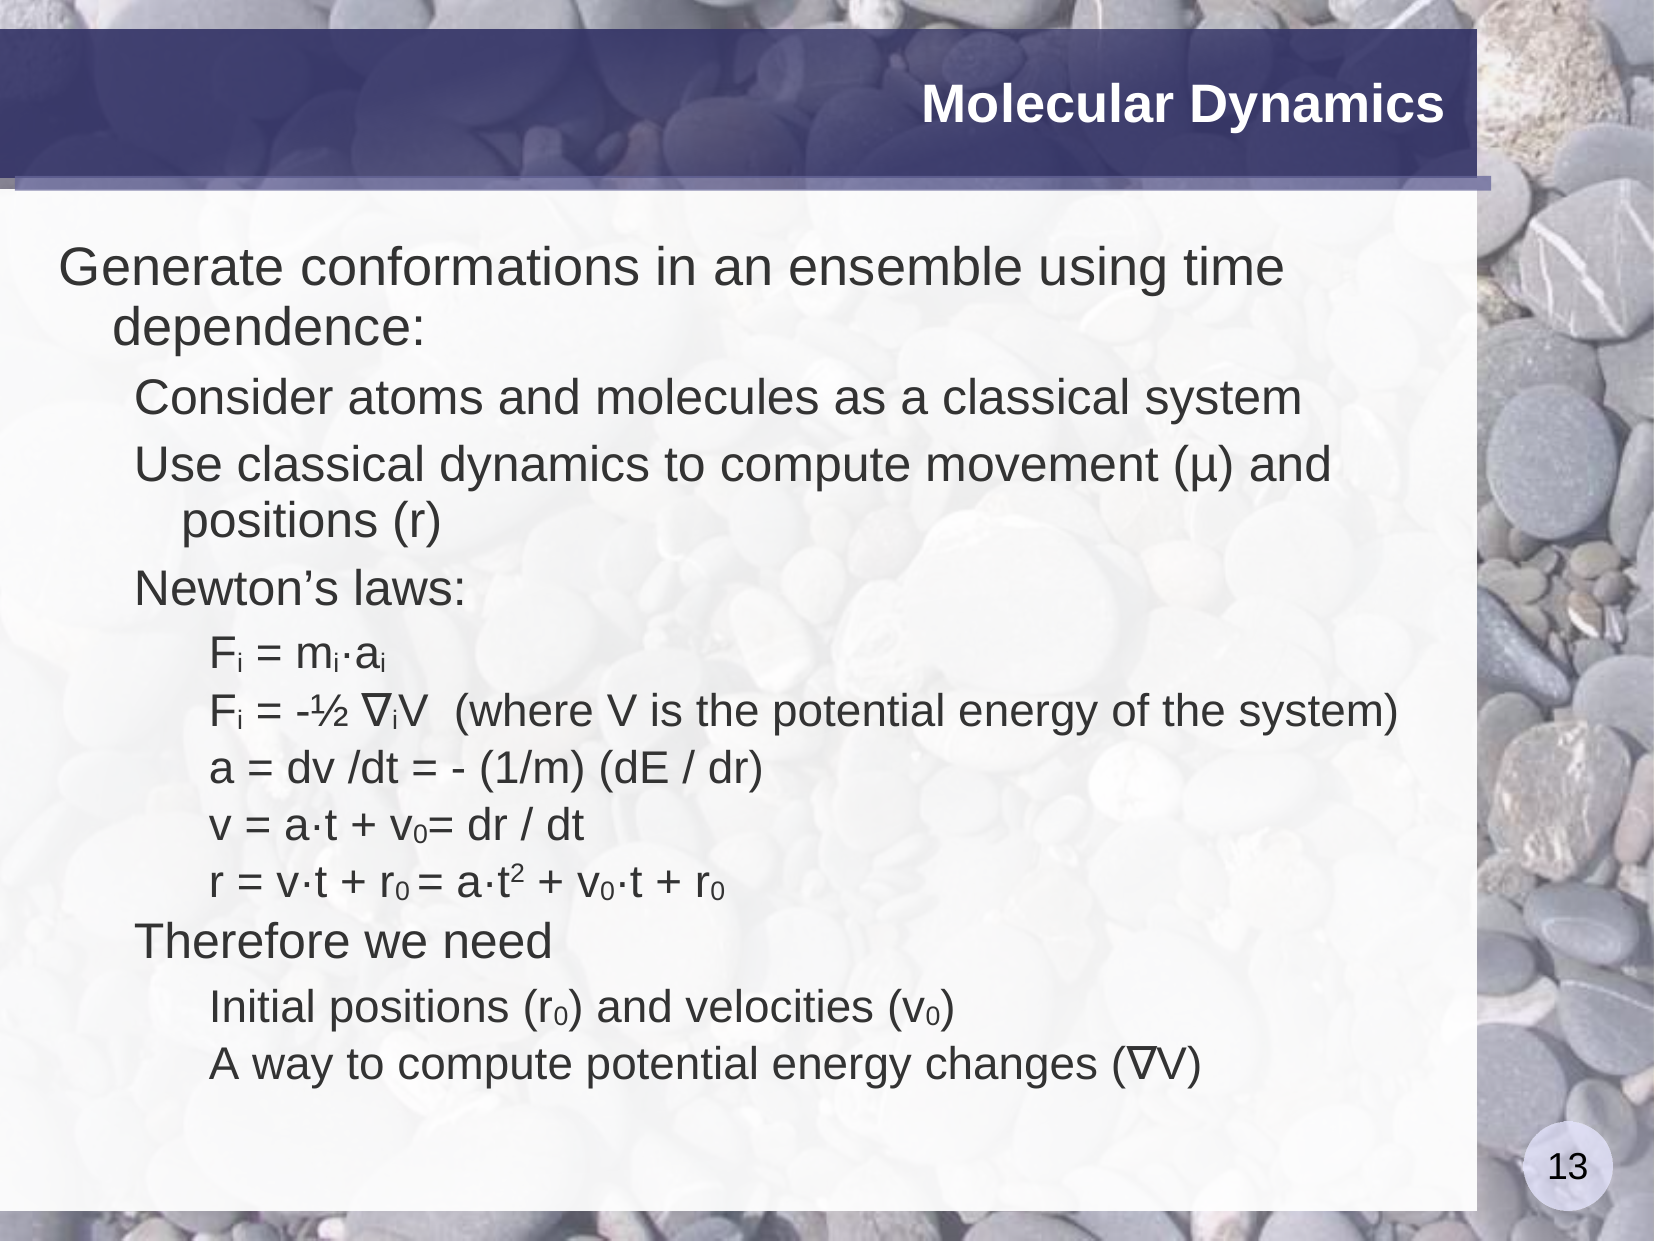

Molecular Dynamics
# Generate conformations in an ensemble using time dependence:
Consider atoms and molecules as a classical system
Use classical dynamics to compute movement (µ) and positions (r)
Newton’s laws:
Fi = mi·ai
Fi = -½ ∇iV (where V is the potential energy of the system)
a = dv /dt = - (1/m) (dE / dr)
v = a·t + v0= dr / dt
r = v·t + r0 = a·t2 + v0·t + r0
Therefore we need
Initial positions (r0) and velocities (v0)
A way to compute potential energy changes (∇V)